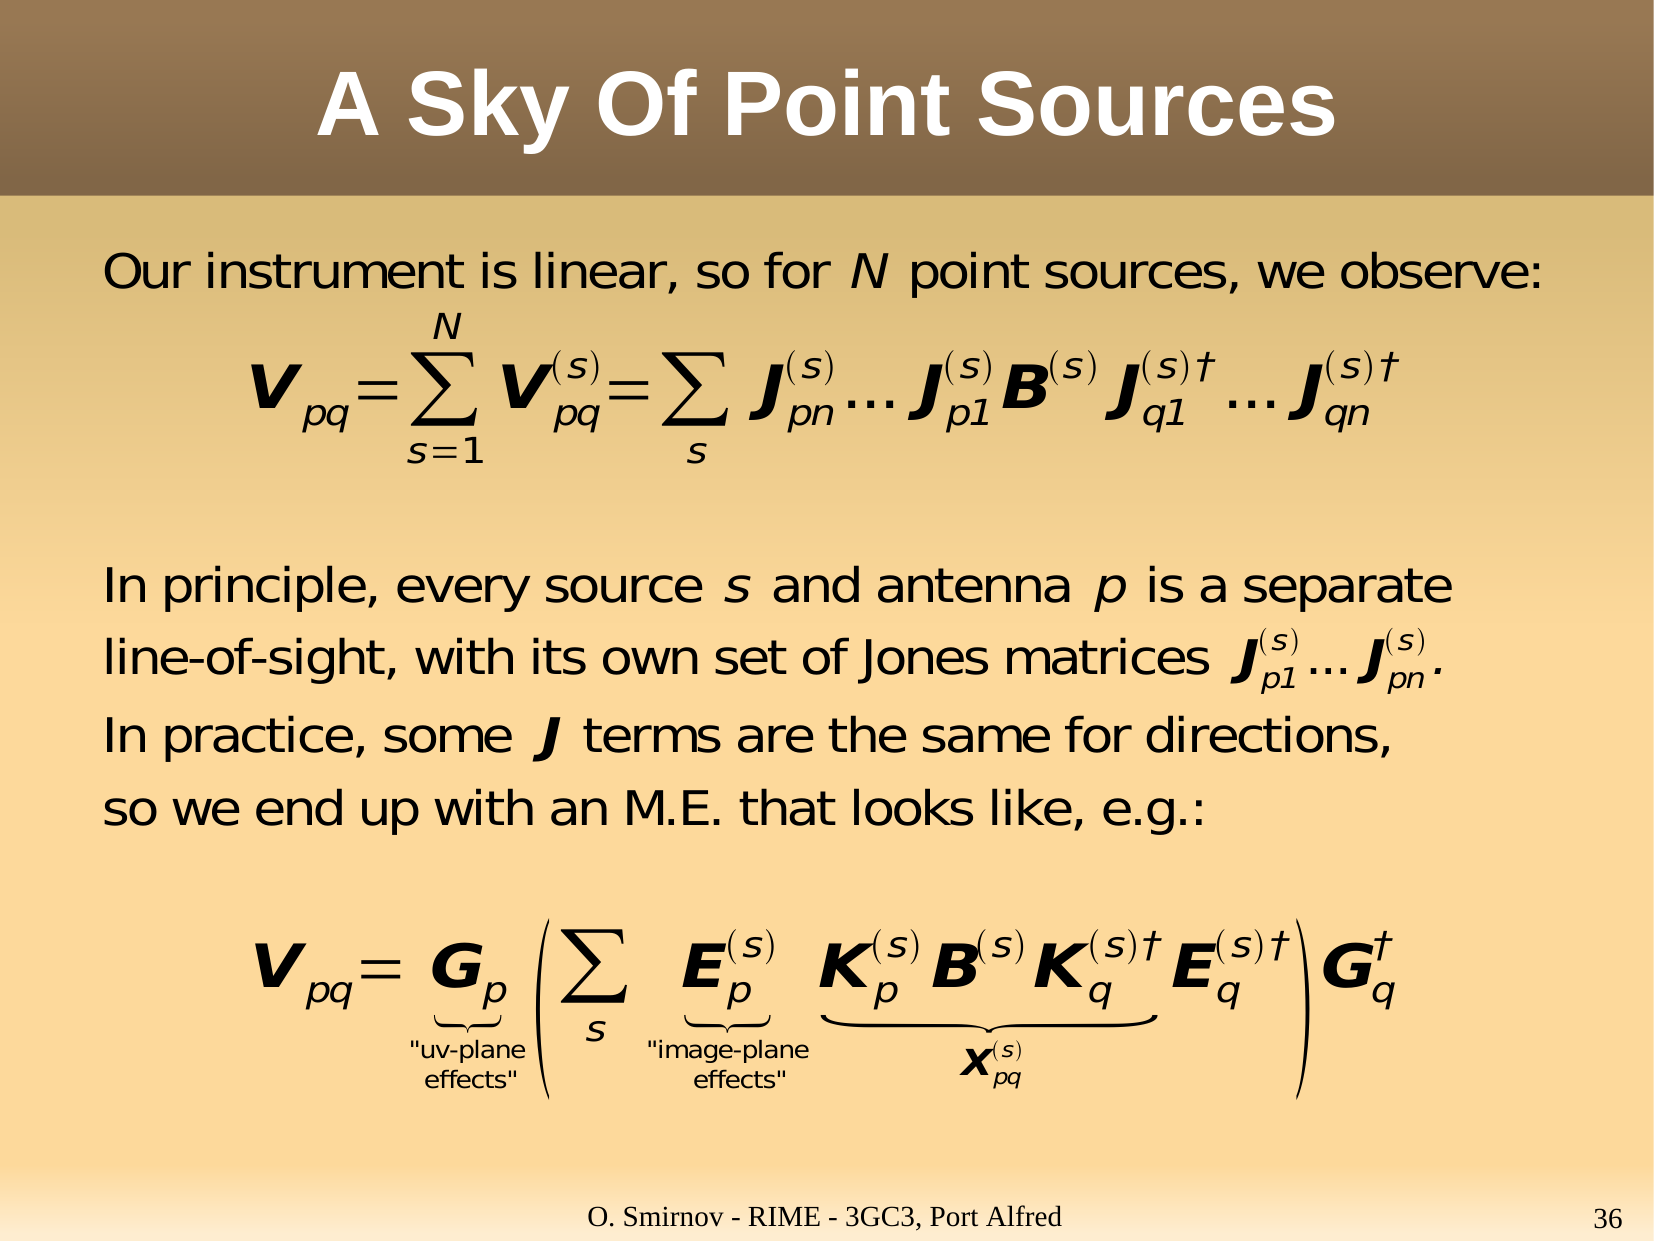

# A Sky Of Point Sources
O. Smirnov - RIME - 3GC3, Port Alfred
36